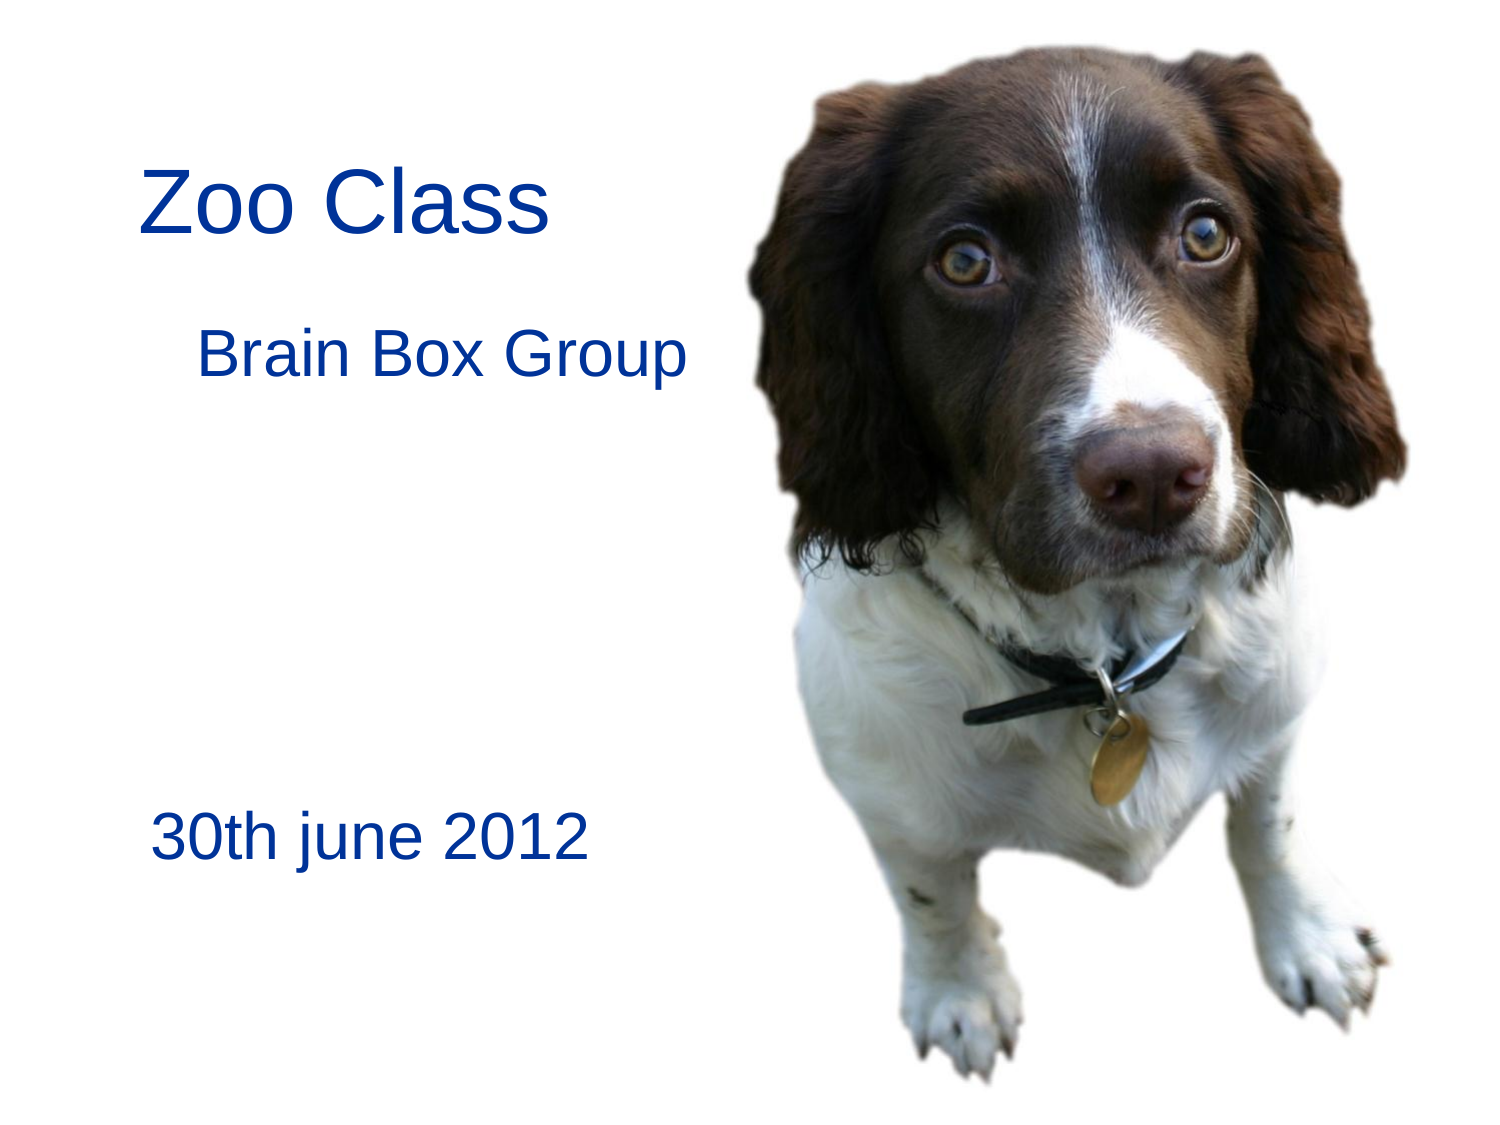

# Zoo Class
Brain Box Group
30th june 2012